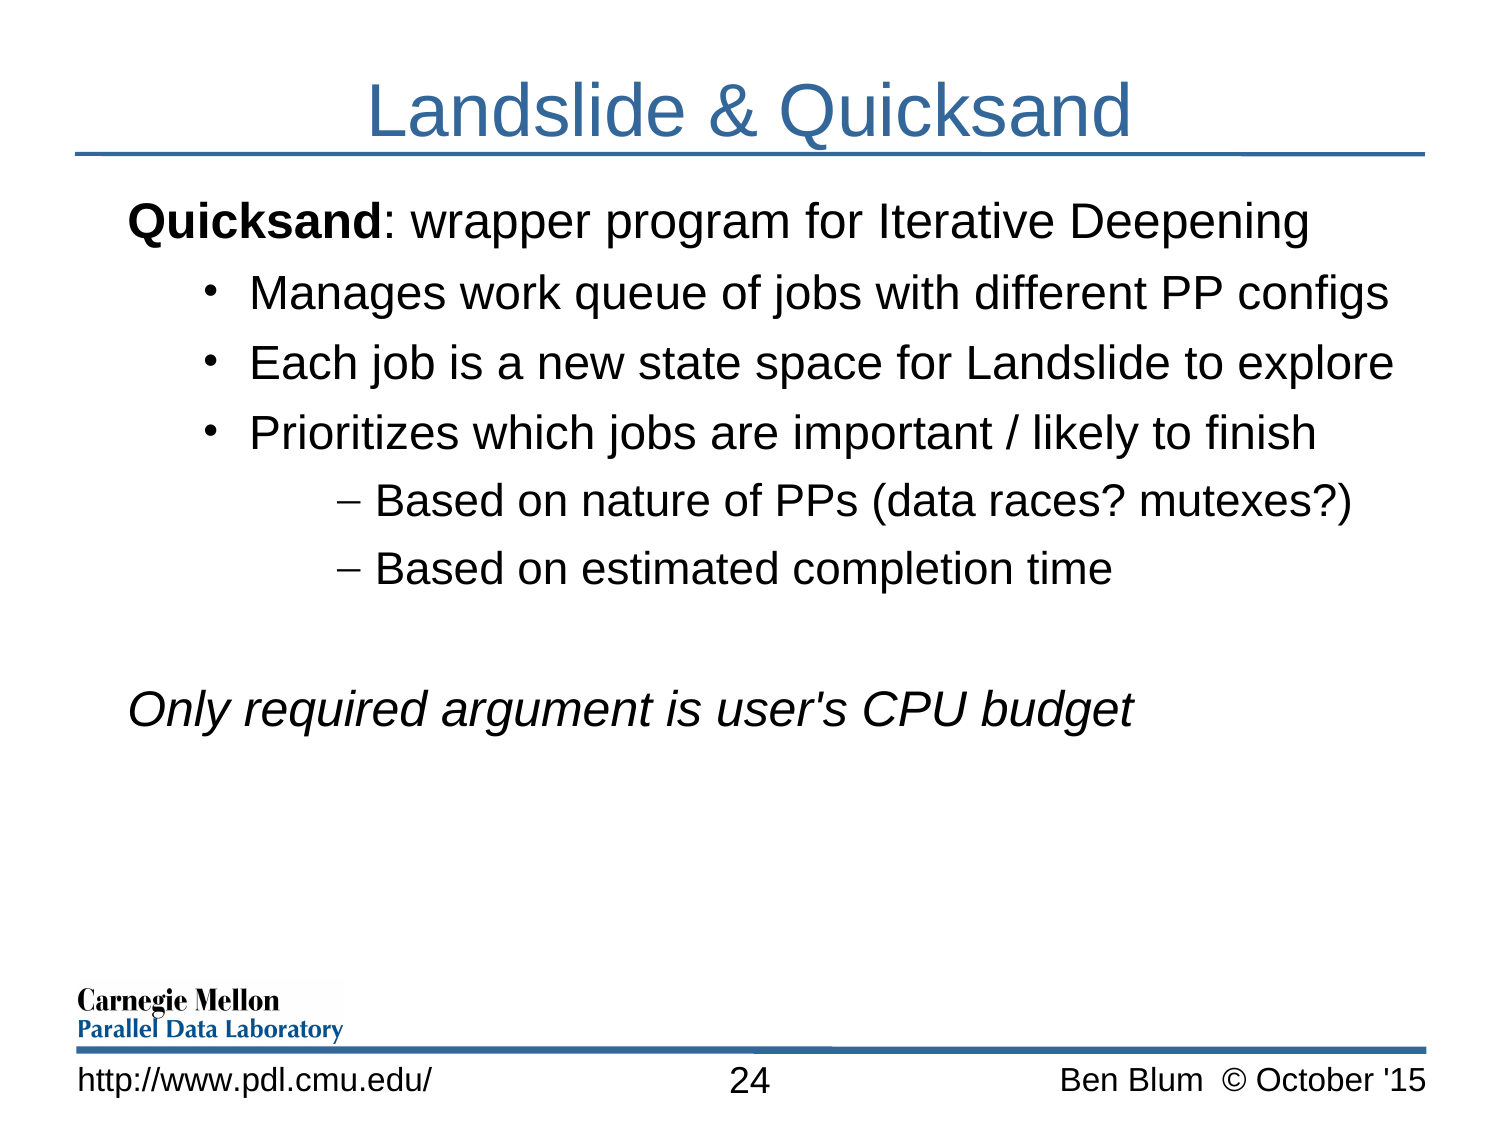

# Landslide & Quicksand
Quicksand: wrapper program for Iterative Deepening
Manages work queue of jobs with different PP configs
Each job is a new state space for Landslide to explore
Prioritizes which jobs are important / likely to finish
Based on nature of PPs (data races? mutexes?)
Based on estimated completion time
Only required argument is user's CPU budget
24